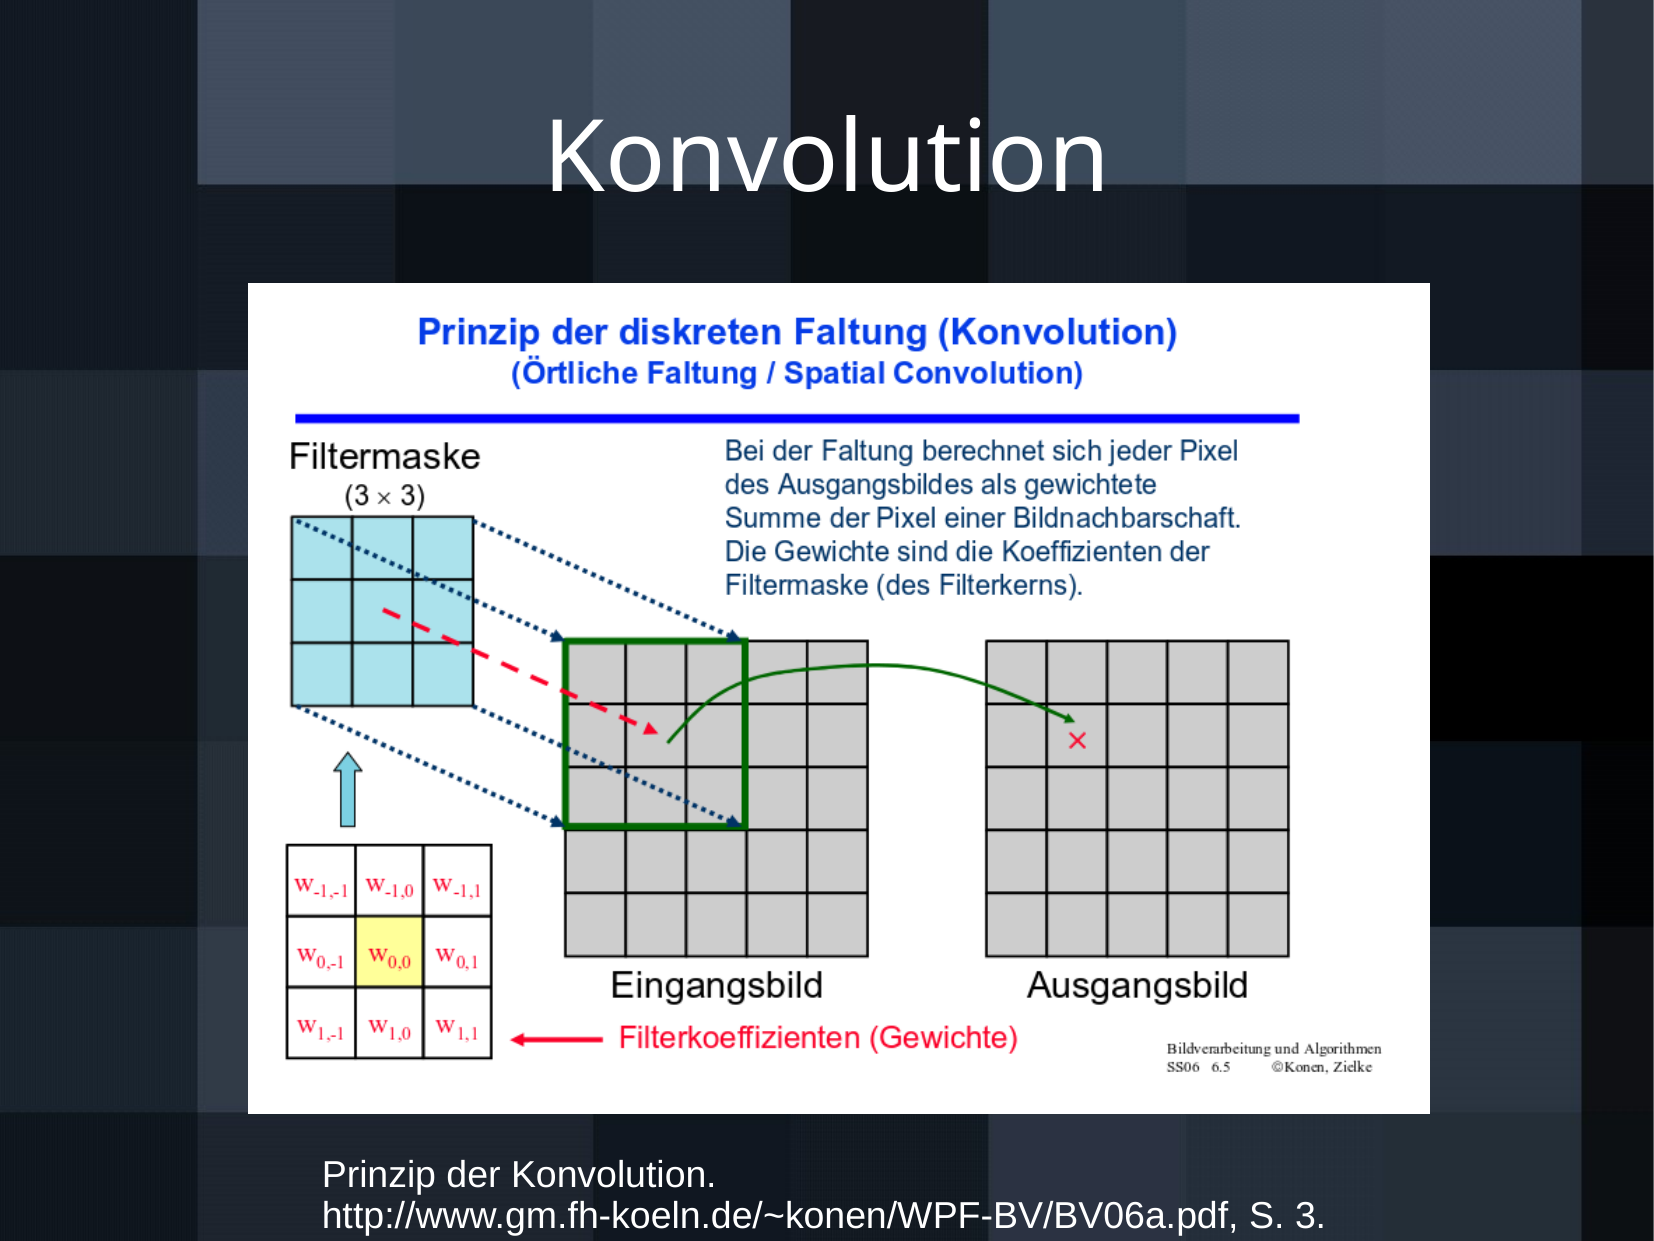

# Konvolution
Prinzip der Konvolution. http://www.gm.fh-koeln.de/~konen/WPF-BV/BV06a.pdf, S. 3. 07.07.2015